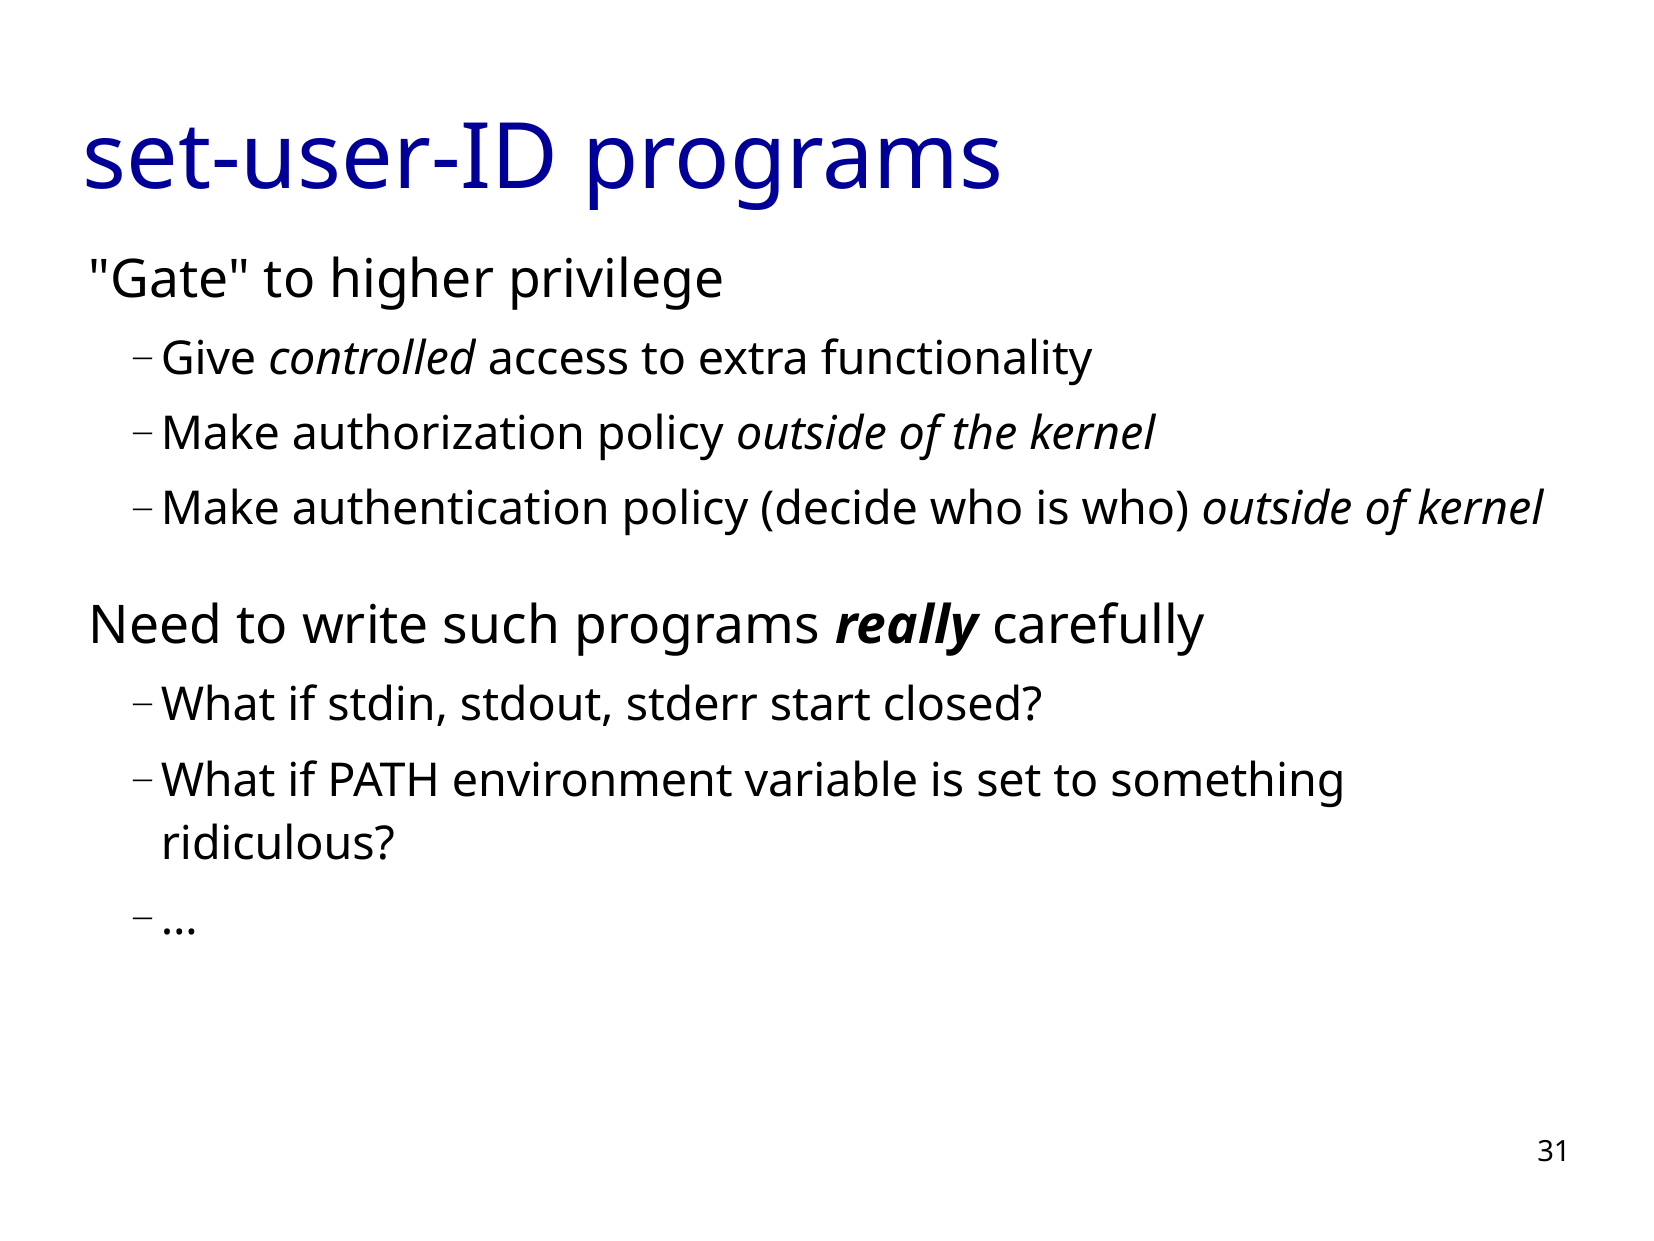

# set-user-ID programs
"Gate" to higher privilege
Give controlled access to extra functionality
Make authorization policy outside of the kernel
Make authentication policy (decide who is who) outside of kernel
Need to write such programs really carefully
What if stdin, stdout, stderr start closed?
What if PATH environment variable is set to something ridiculous?
…
31